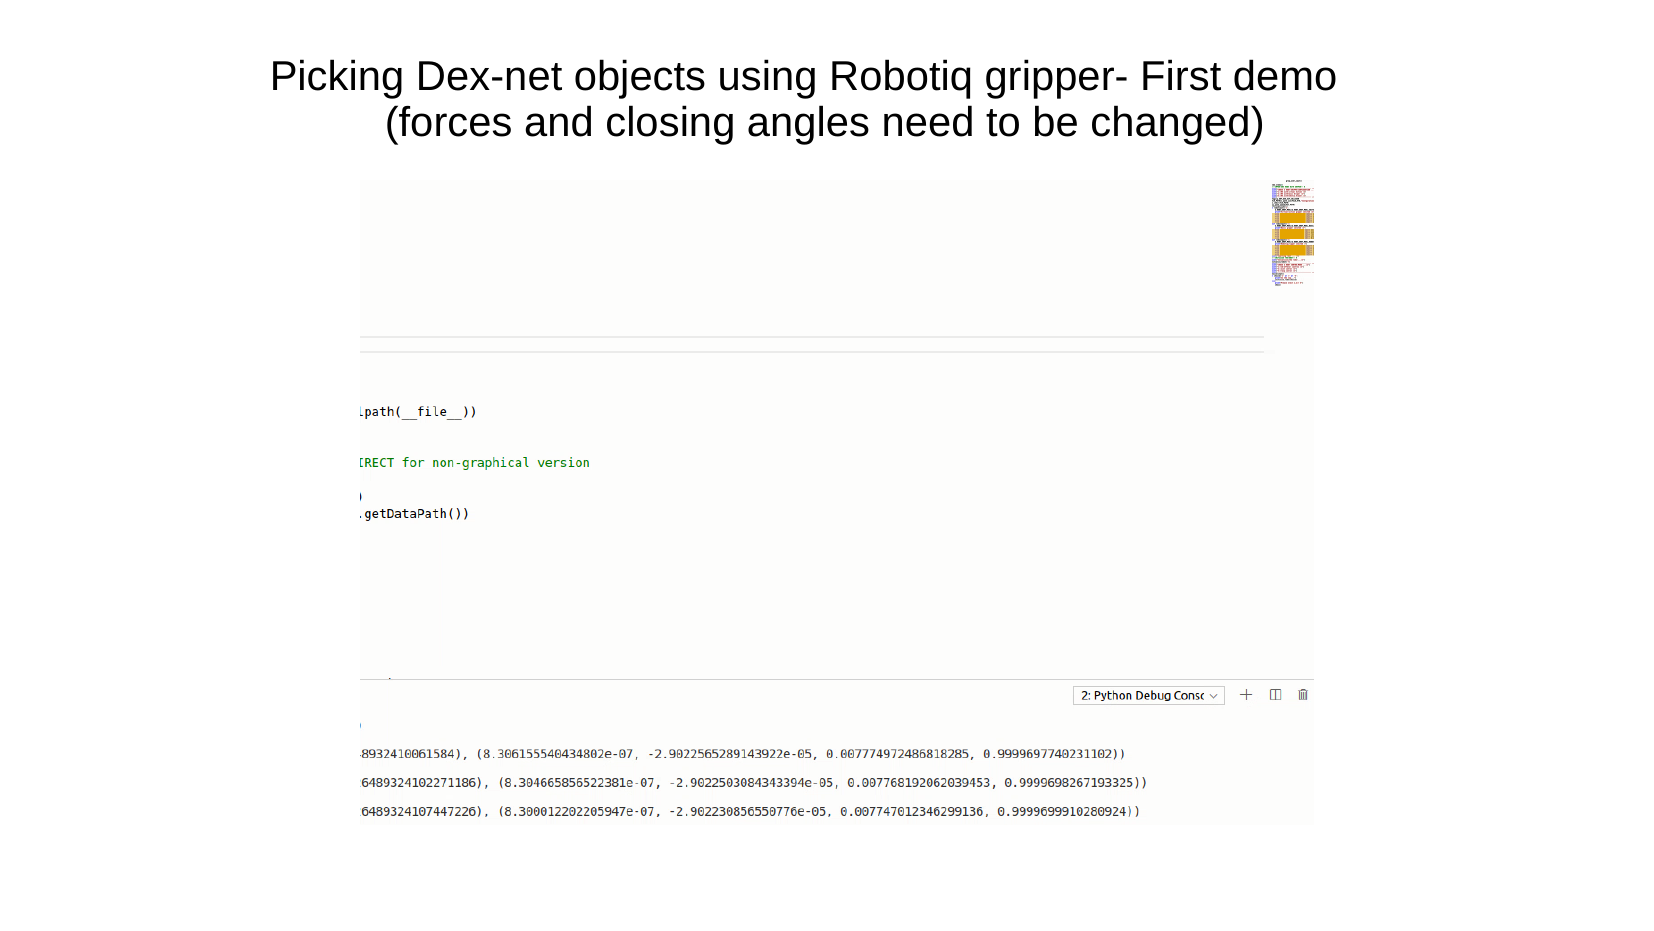

Picking Dex-net objects using Robotiq gripper- First demo
 (forces and closing angles need to be changed)